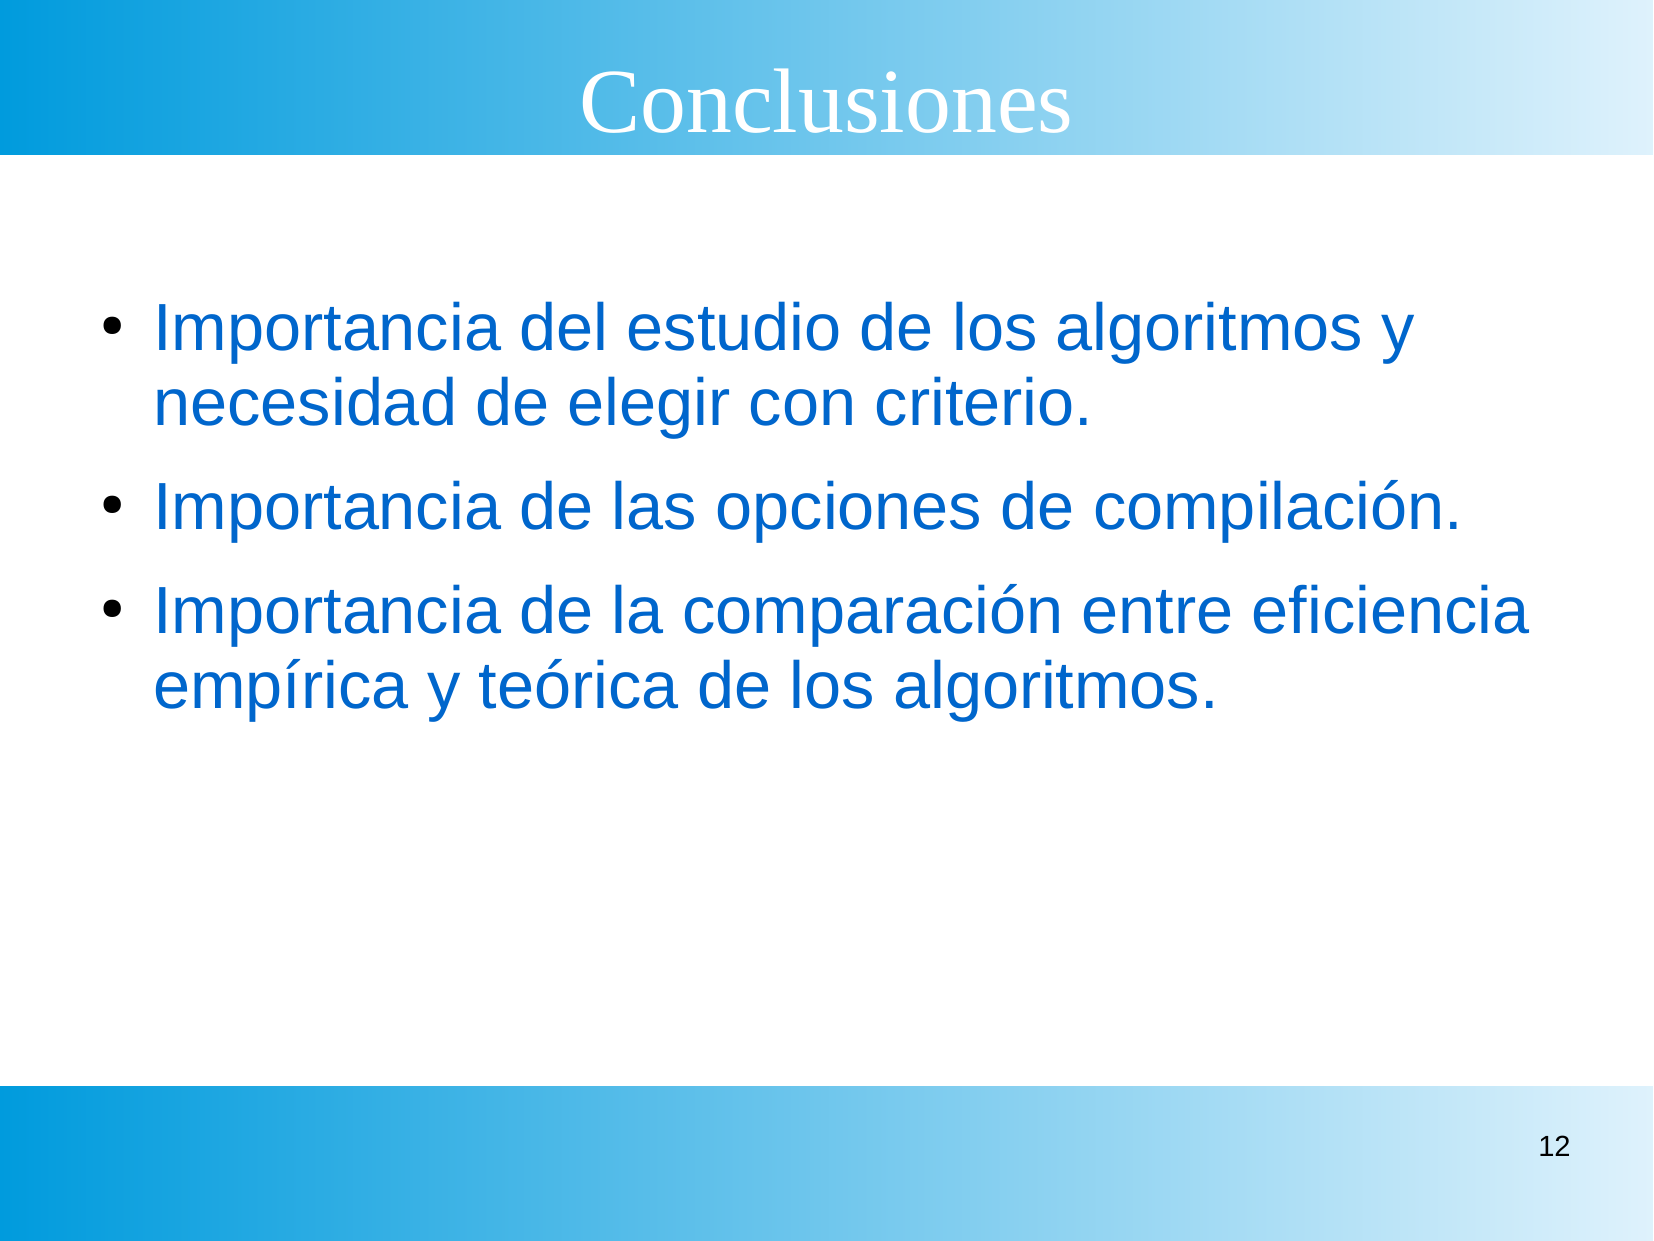

# Conclusiones
Importancia del estudio de los algoritmos y necesidad de elegir con criterio.
Importancia de las opciones de compilación.
Importancia de la comparación entre eficiencia empírica y teórica de los algoritmos.
12